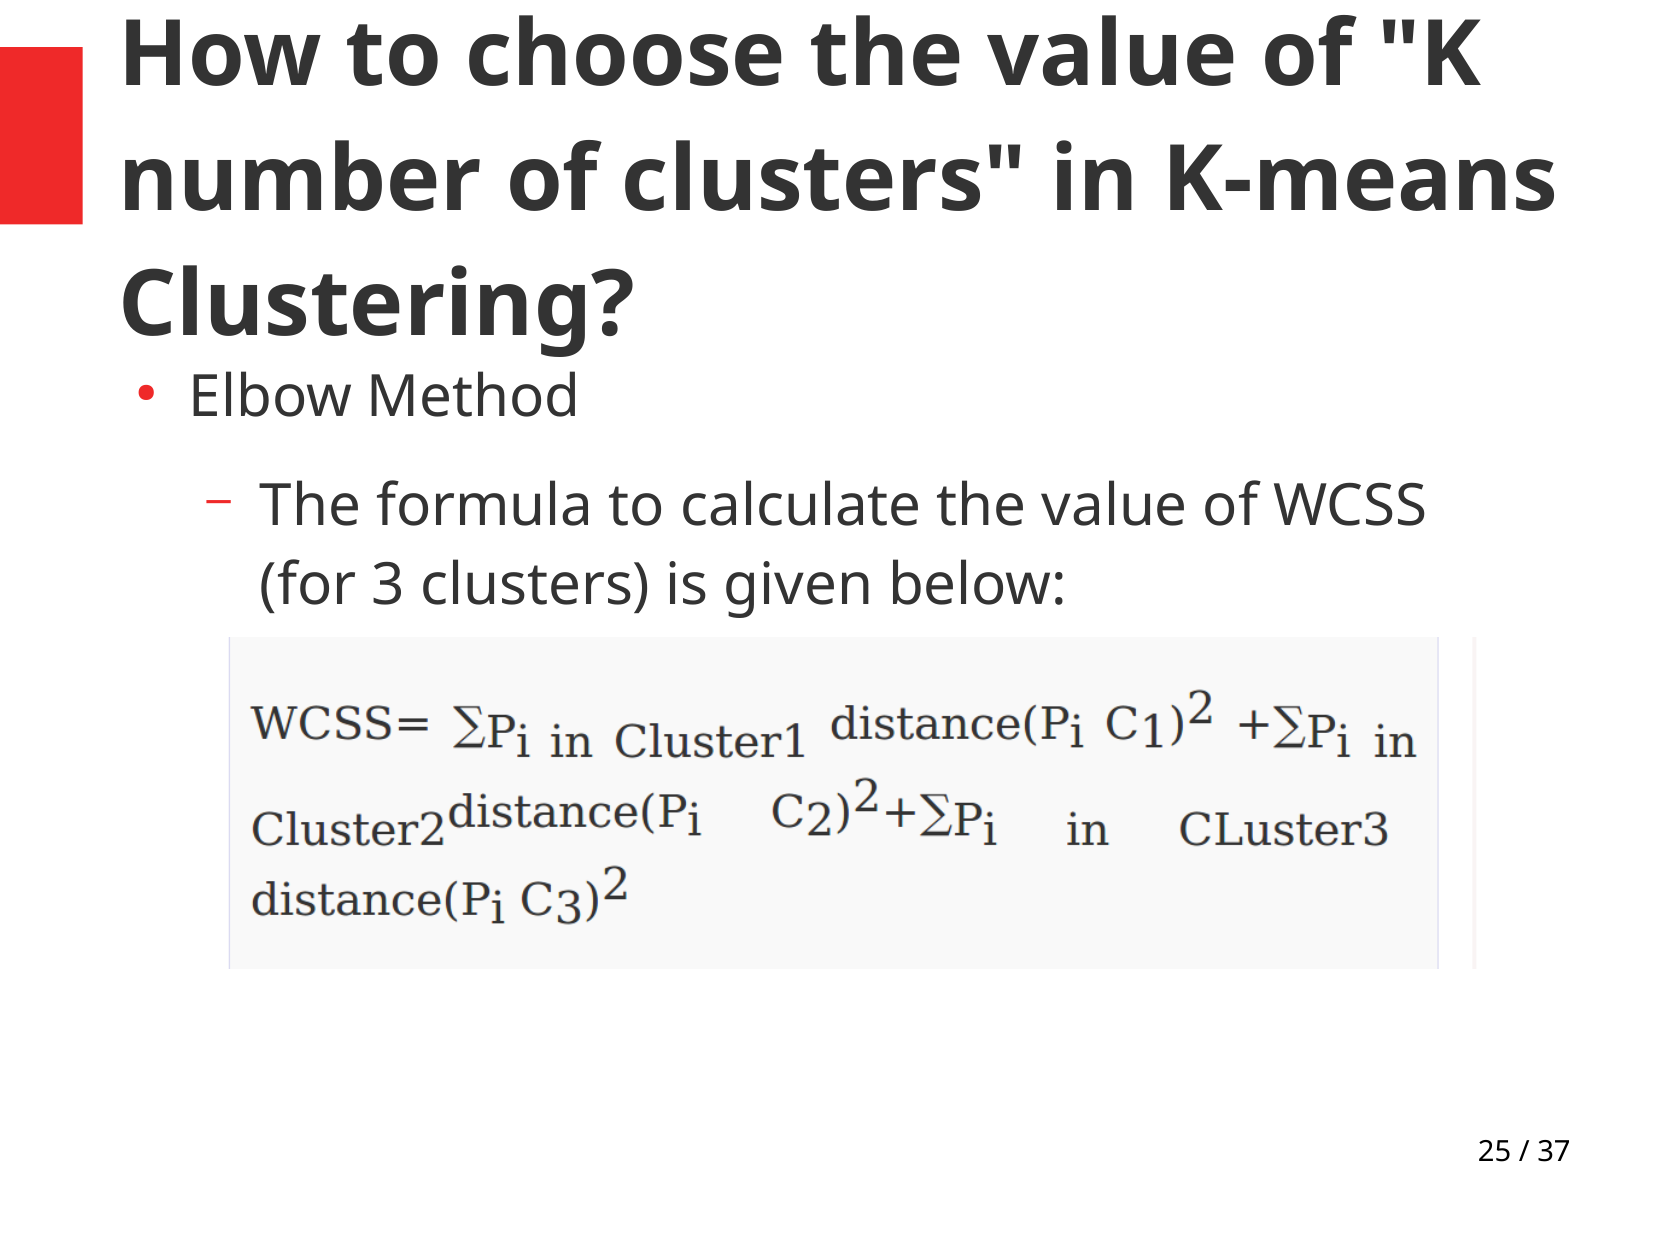

# How to choose the value of "K number of clusters" in K-means Clustering?
Elbow Method
The formula to calculate the value of WCSS (for 3 clusters) is given below:
25